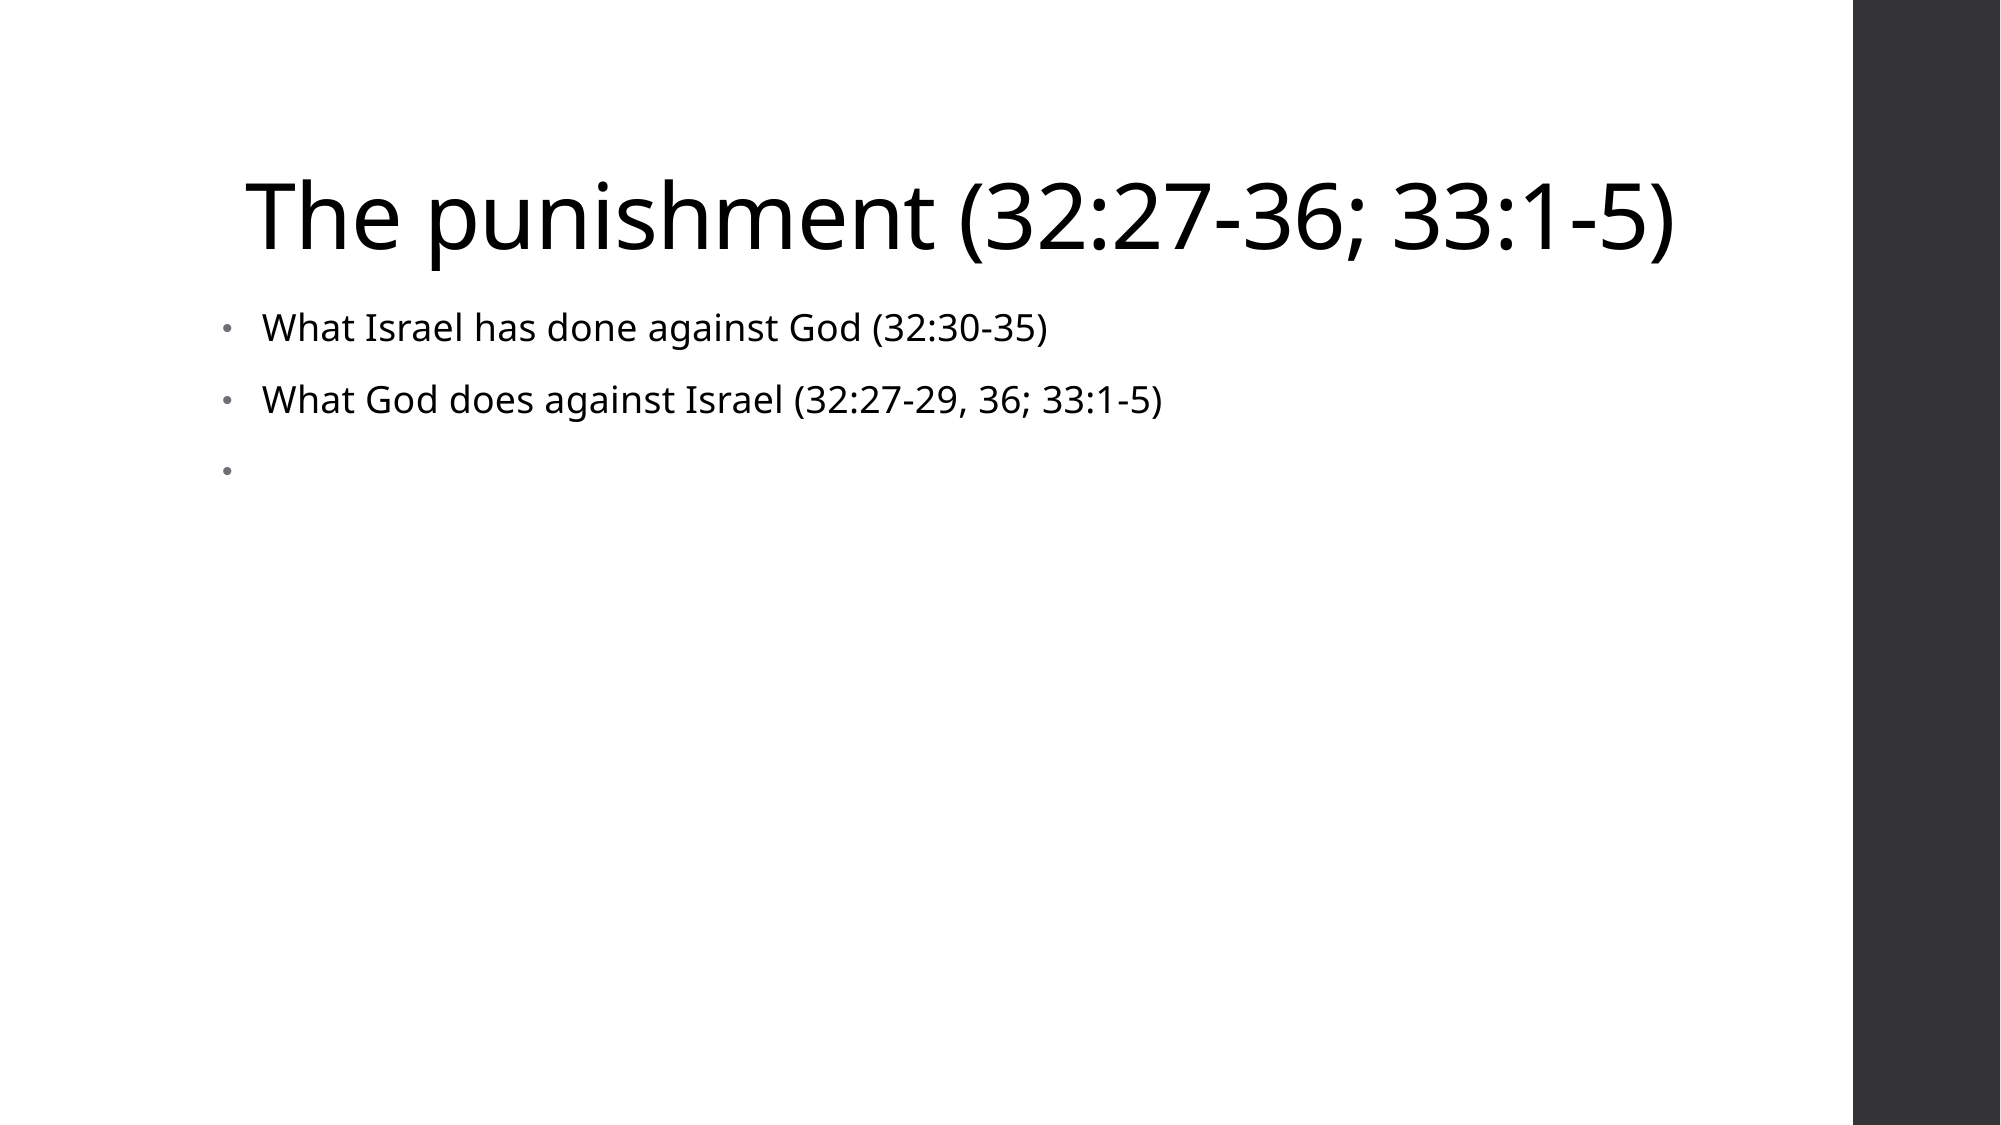

# The punishment (32:27-36; 33:1-5)
 What Israel has done against God (32:30-35)
 What God does against Israel (32:27-29, 36; 33:1-5)